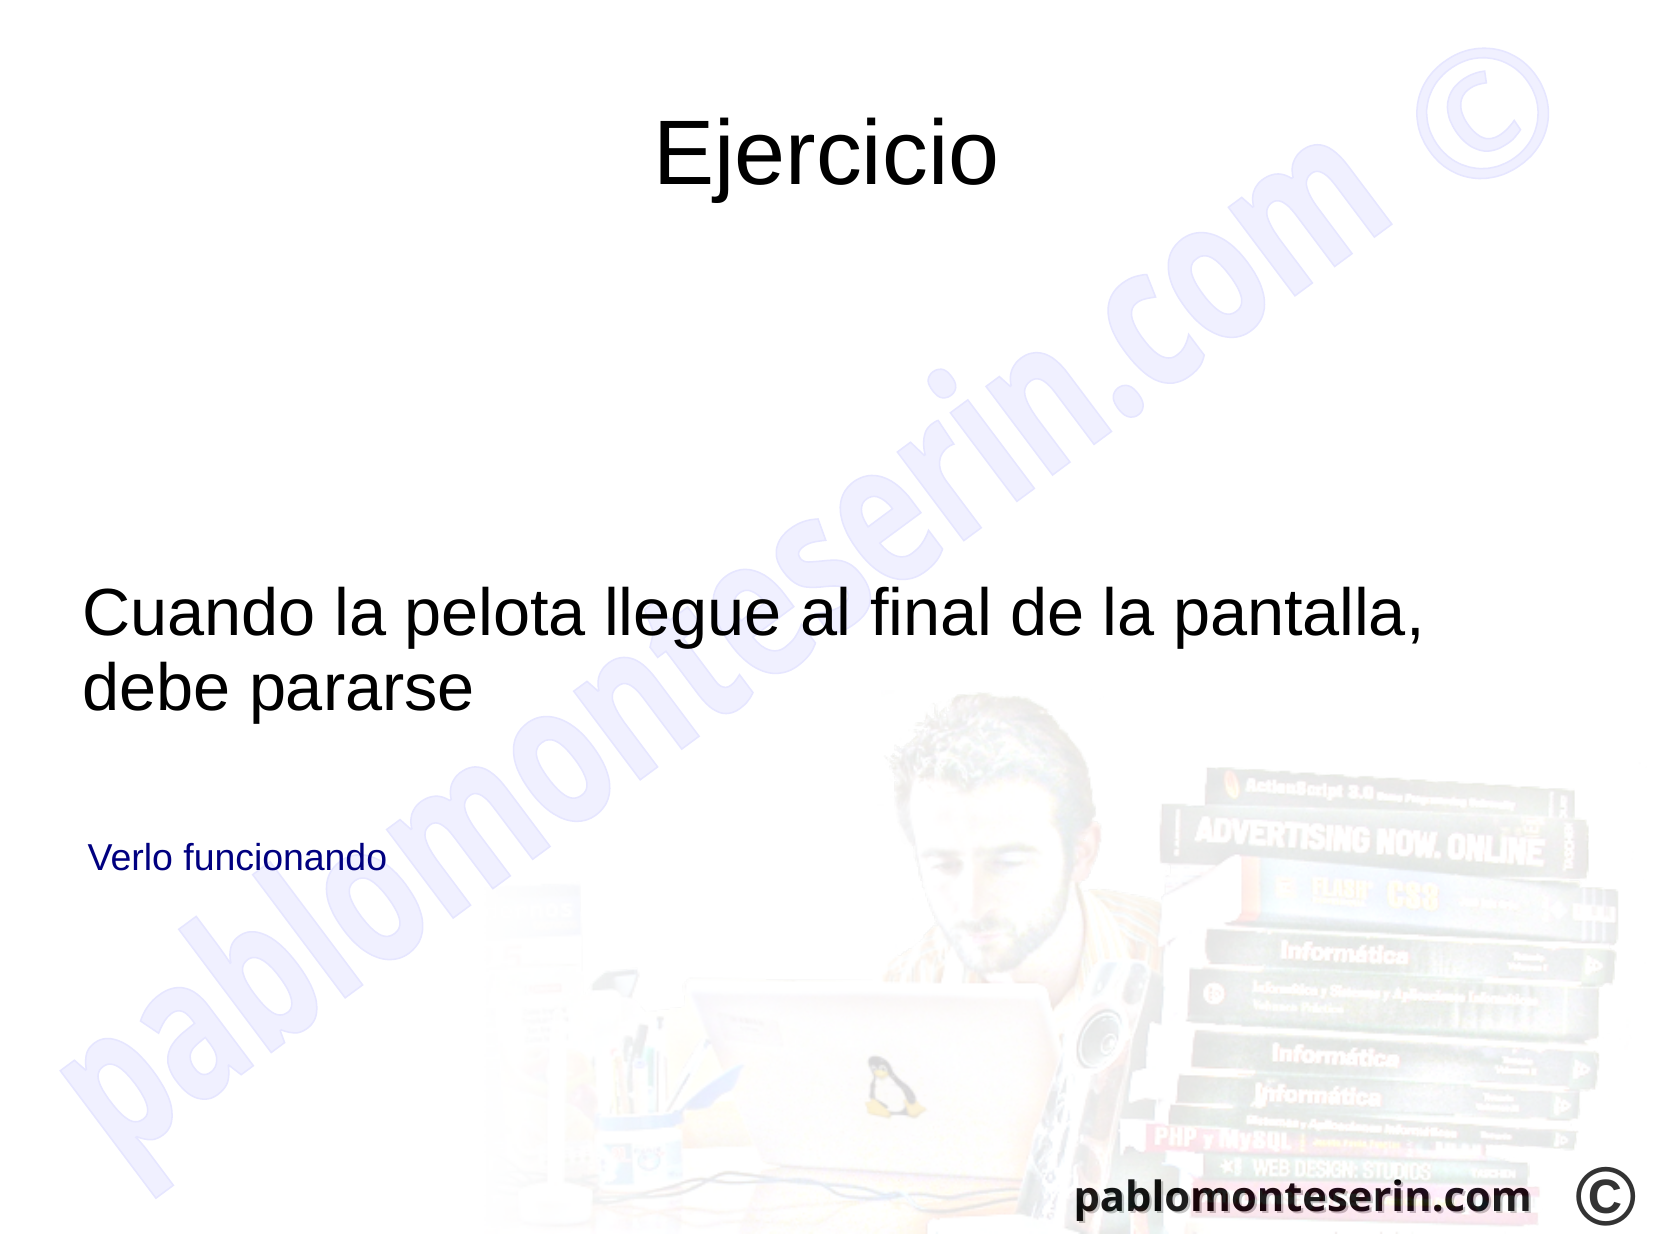

# Ejercicio
Cuando la pelota llegue al final de la pantalla, debe pararse
Verlo funcionando